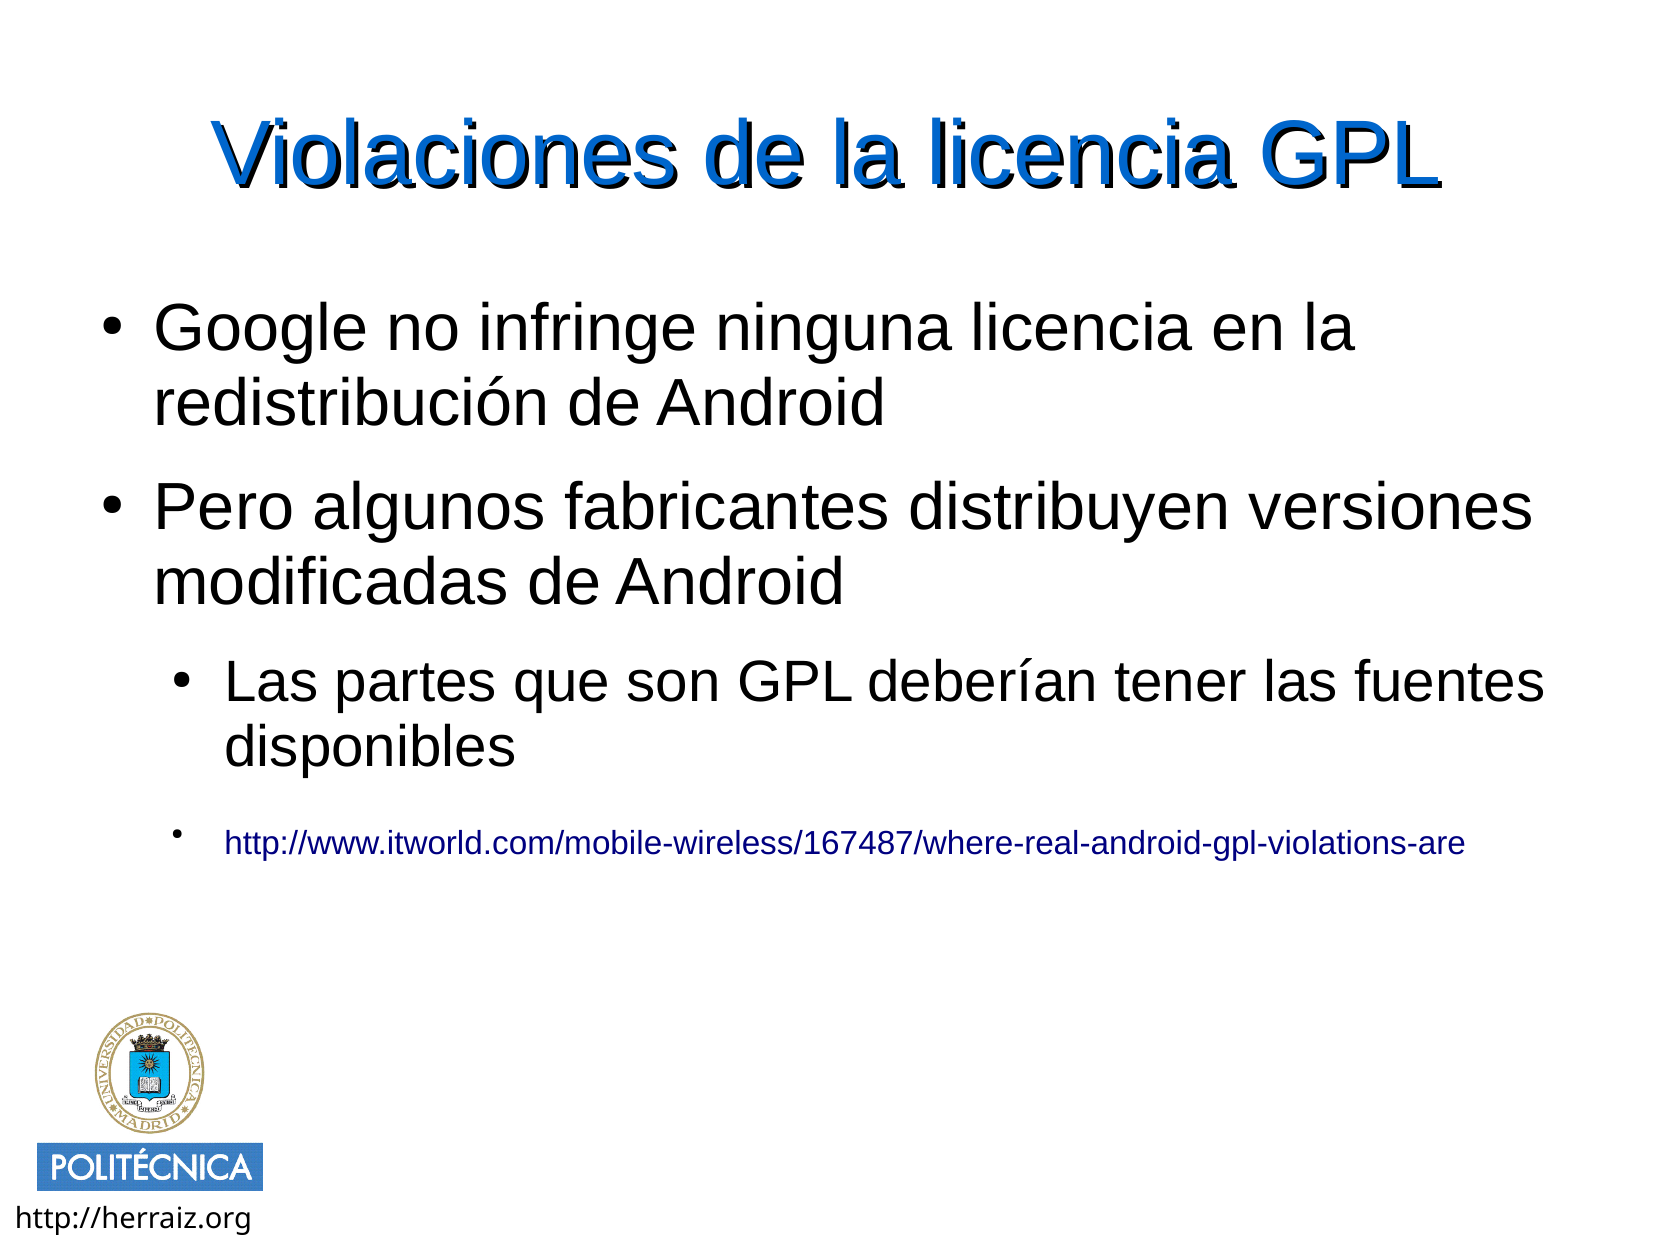

# Violaciones de la licencia GPL
Google no infringe ninguna licencia en la redistribución de Android
Pero algunos fabricantes distribuyen versiones modificadas de Android
Las partes que son GPL deberían tener las fuentes disponibles
http://www.itworld.com/mobile-wireless/167487/where-real-android-gpl-violations-are